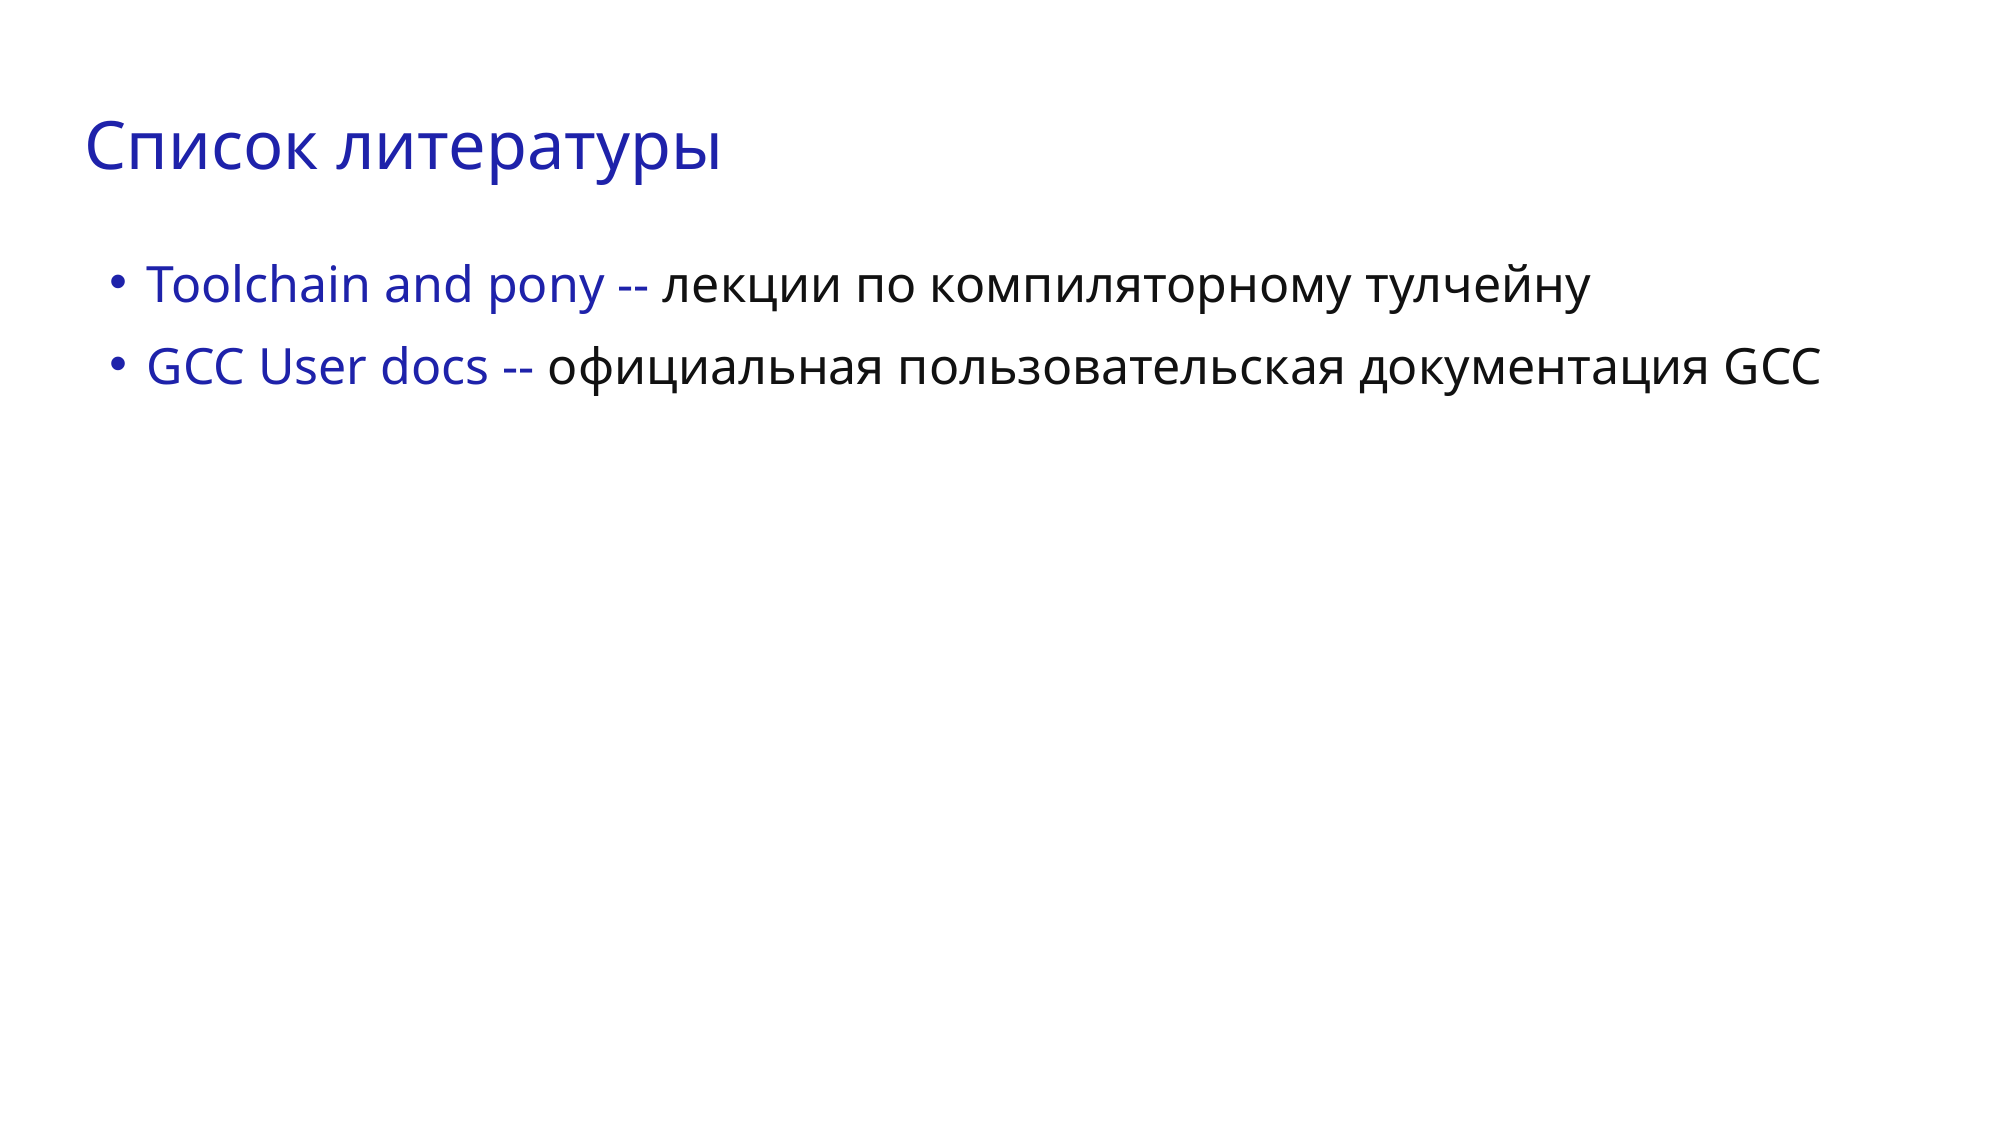

# Список литературы
Toolchain and pony -- лекции по компиляторному тулчейну
GCC User docs -- официальная пользовательская документация GCC